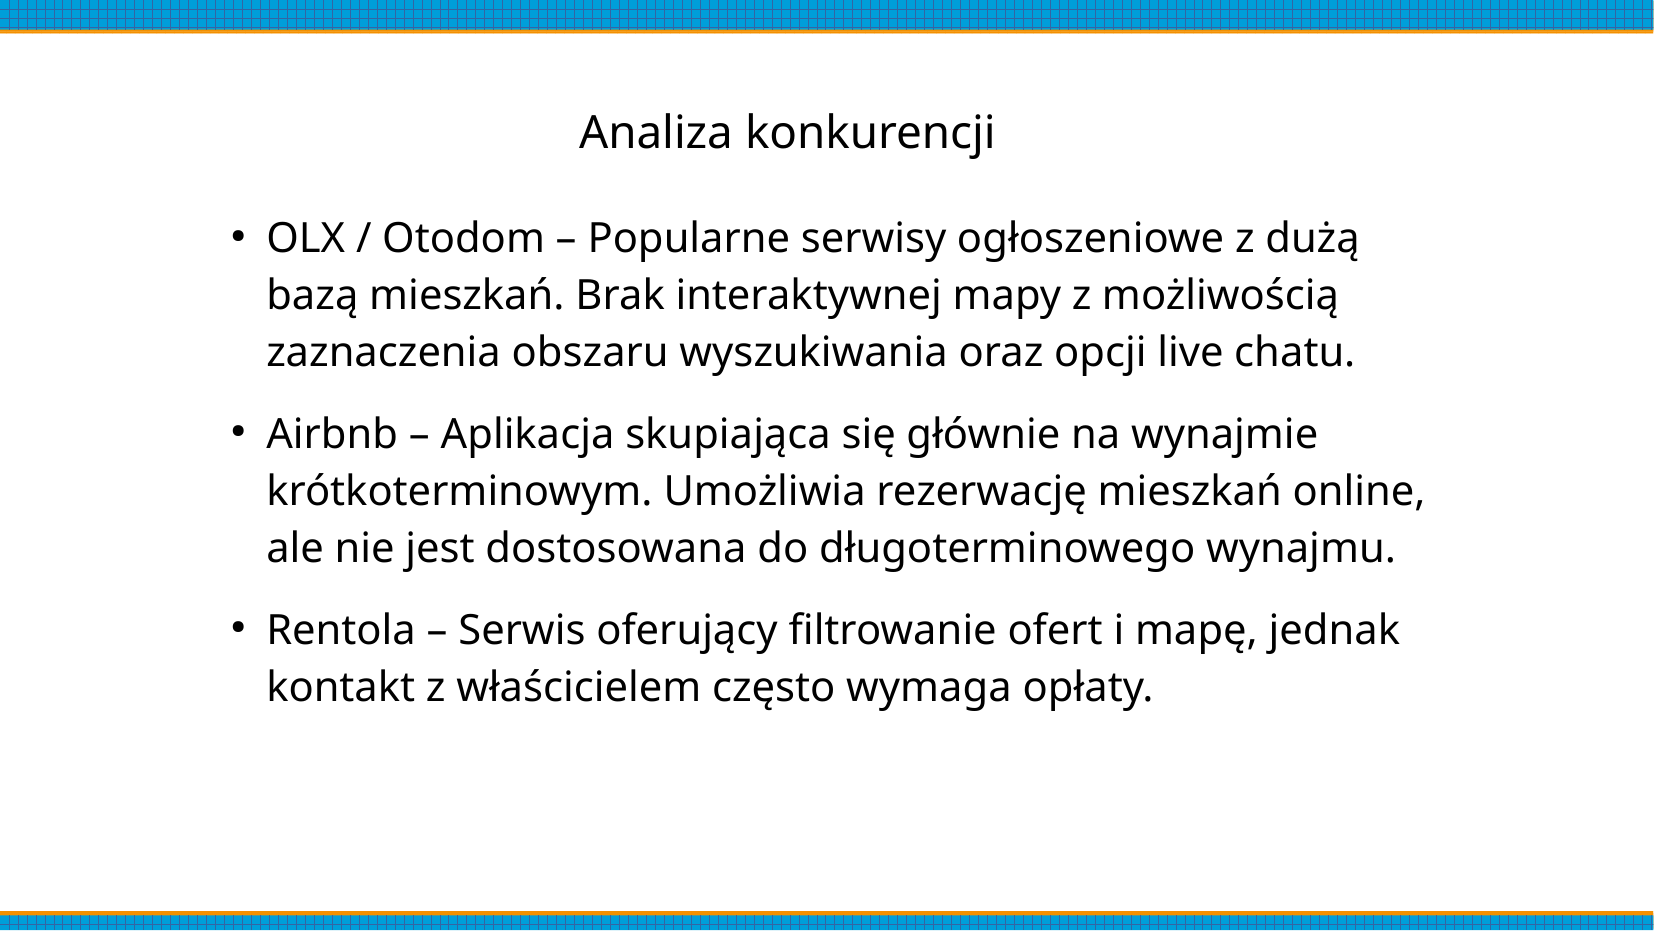

Analiza konkurencji
OLX / Otodom – Popularne serwisy ogłoszeniowe z dużą bazą mieszkań. Brak interaktywnej mapy z możliwością zaznaczenia obszaru wyszukiwania oraz opcji live chatu.
Airbnb – Aplikacja skupiająca się głównie na wynajmie krótkoterminowym. Umożliwia rezerwację mieszkań online, ale nie jest dostosowana do długoterminowego wynajmu.
Rentola – Serwis oferujący filtrowanie ofert i mapę, jednak kontakt z właścicielem często wymaga opłaty.